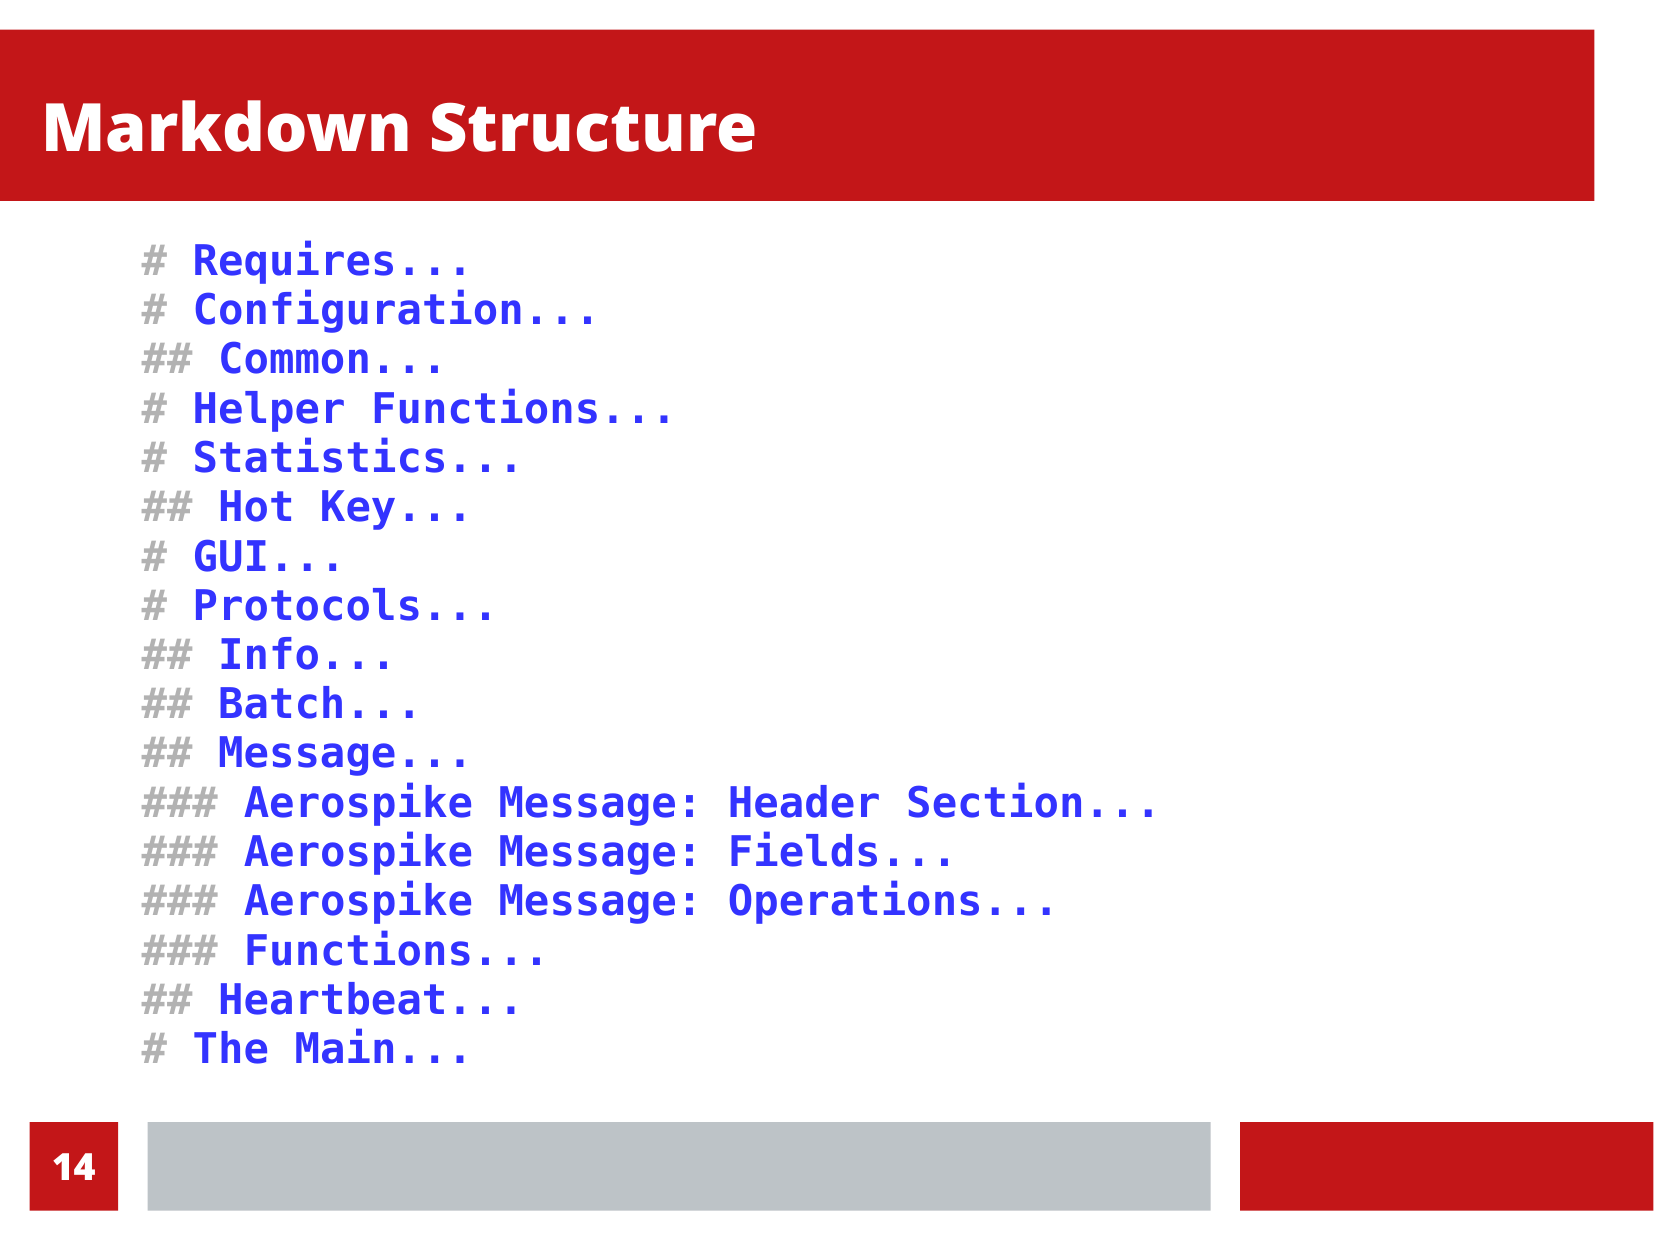

# Markdown Structure
# Requires... # Configuration... ## Common... # Helper Functions... # Statistics... ## Hot Key... # GUI... # Protocols... ## Info... ## Batch... ## Message... ### Aerospike Message: Header Section... ### Aerospike Message: Fields... ### Aerospike Message: Operations... ### Functions... ## Heartbeat... # The Main...
14